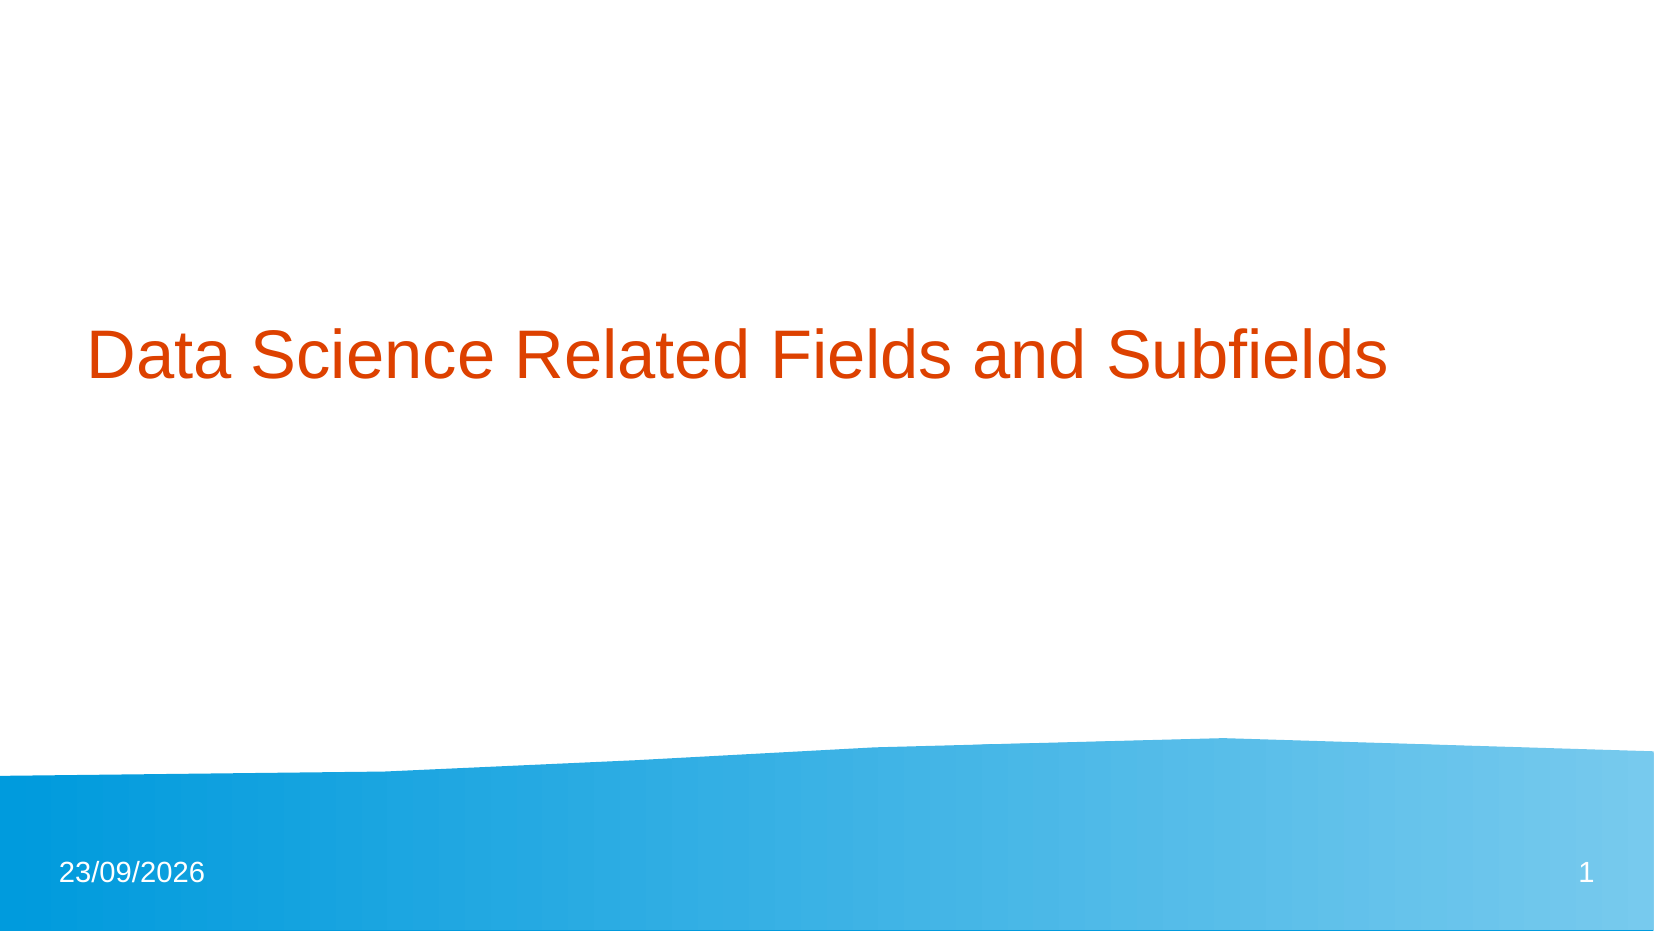

# Data Science Related Fields and Subfields